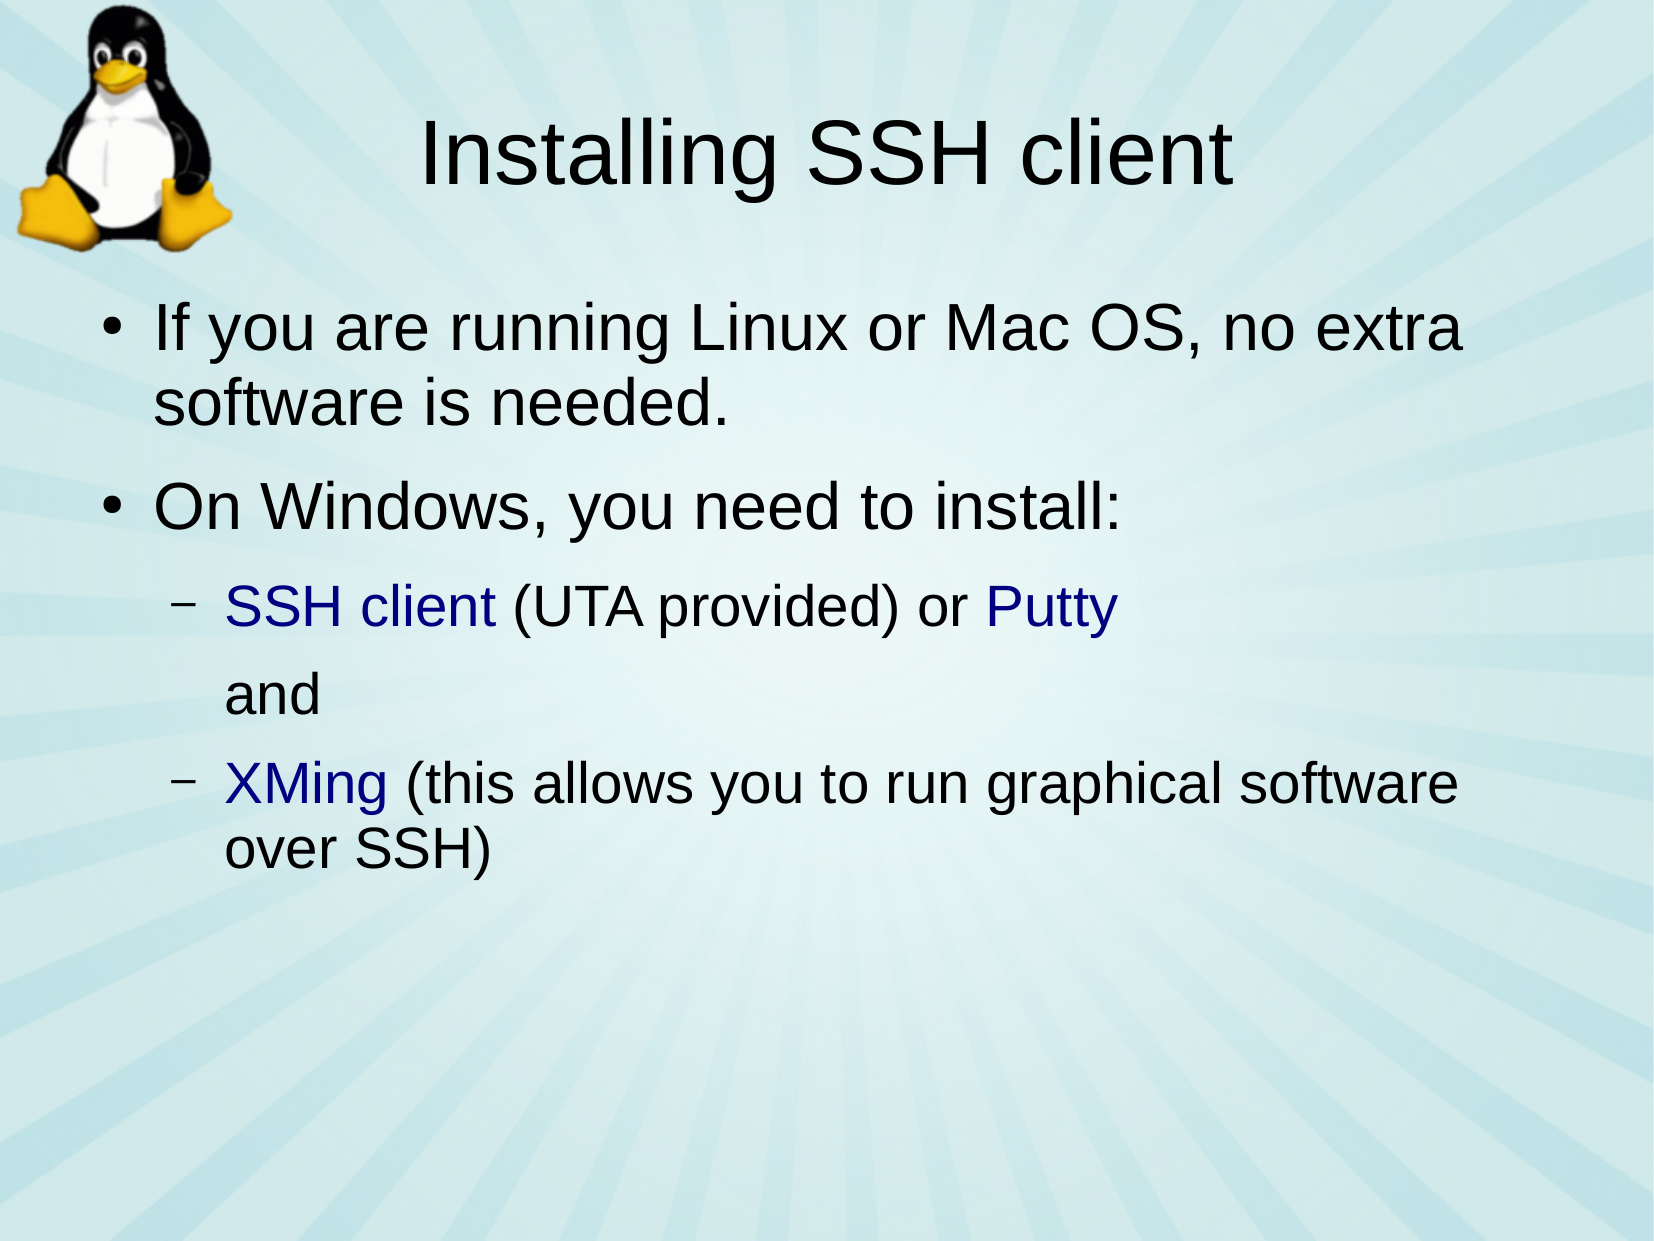

# Installing SSH client
If you are running Linux or Mac OS, no extra software is needed.
On Windows, you need to install:
SSH client (UTA provided) or Putty
and
XMing (this allows you to run graphical software over SSH)